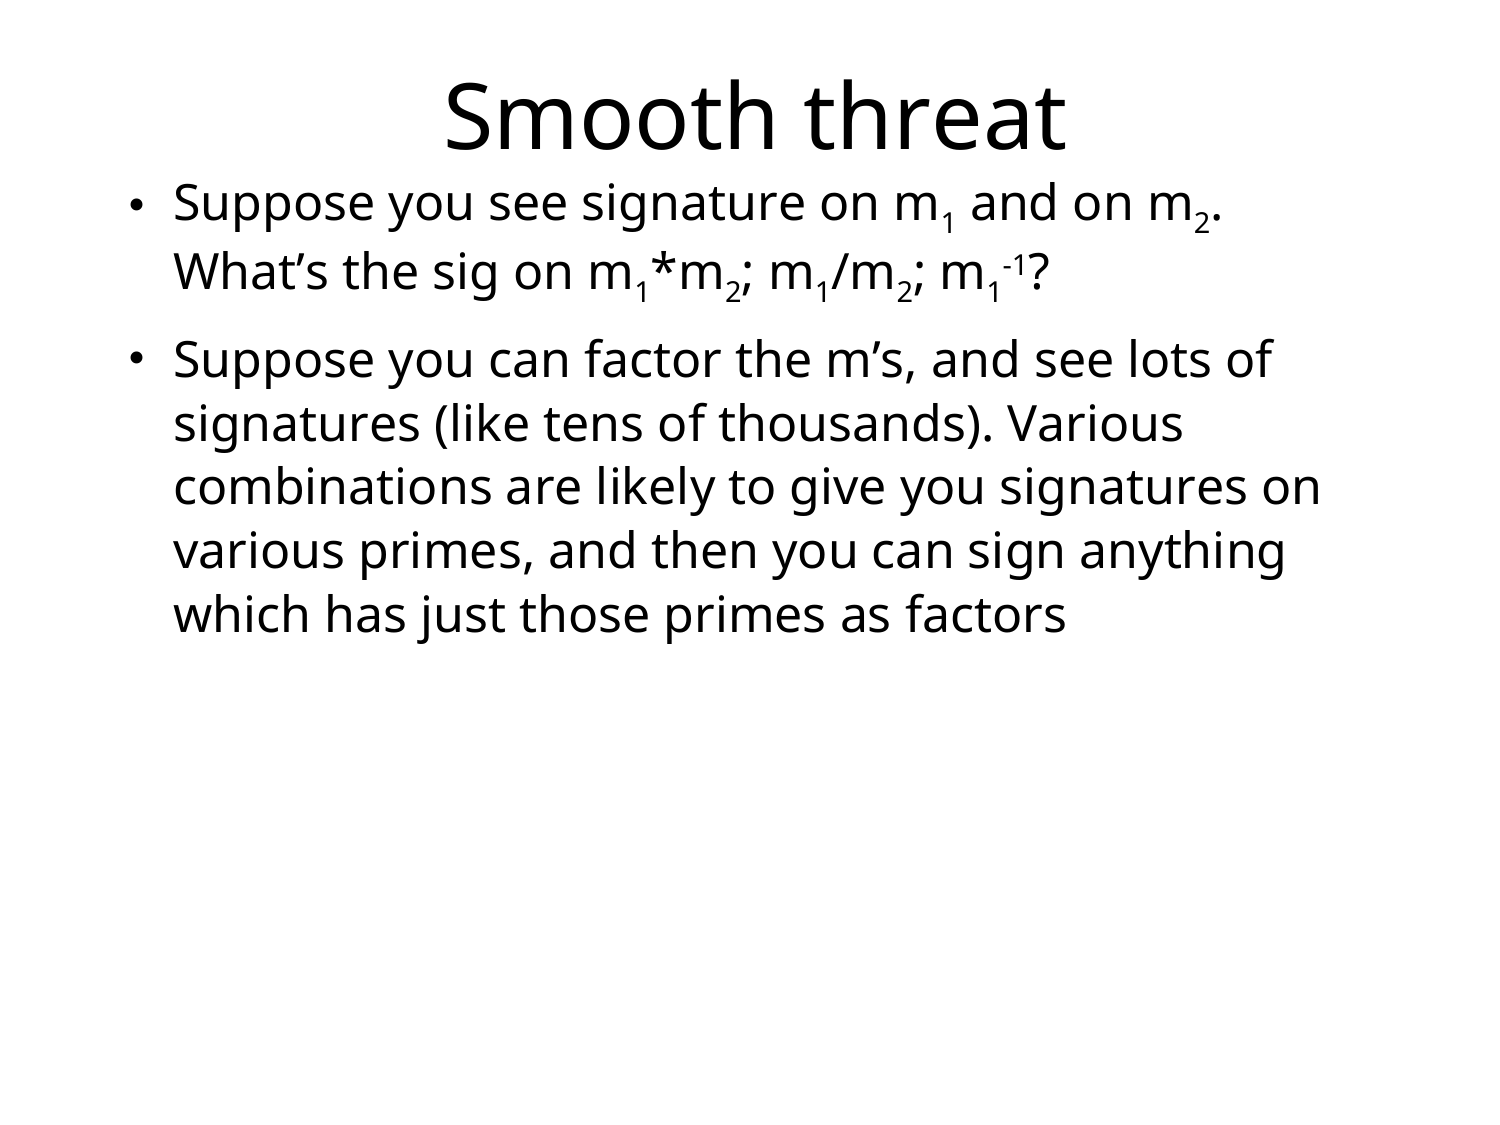

# Smooth threat
Suppose you see signature on m1 and on m2. What’s the sig on m1*m2; m1/m2; m1-1?
Suppose you can factor the m’s, and see lots of signatures (like tens of thousands). Various combinations are likely to give you signatures on various primes, and then you can sign anything which has just those primes as factors